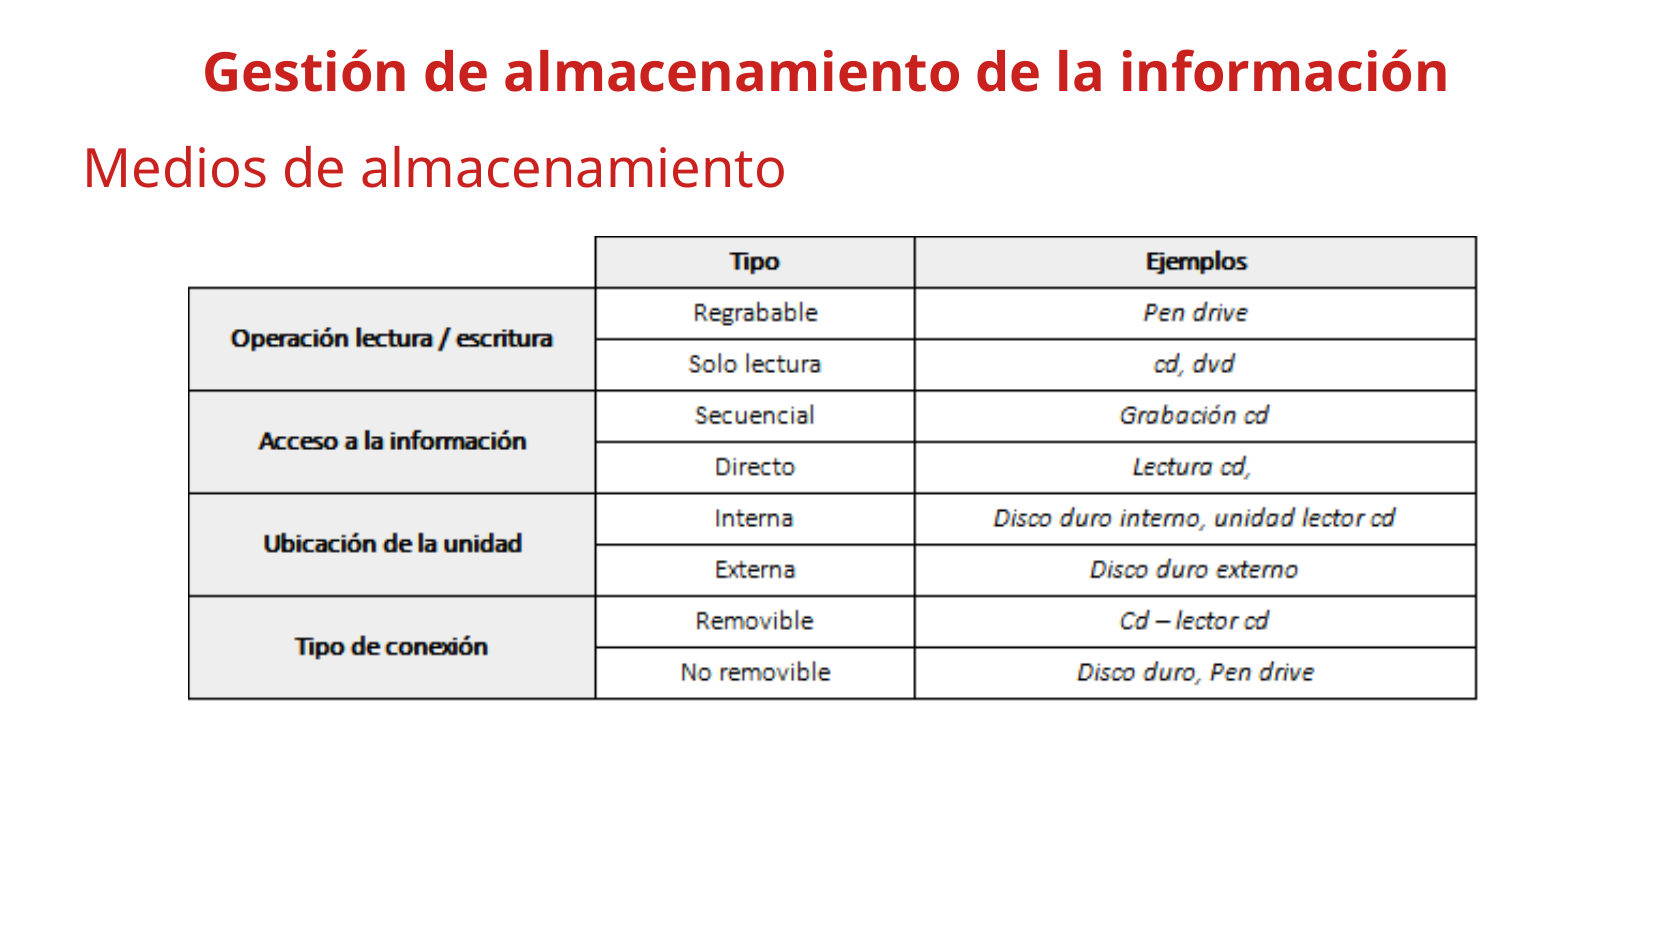

# Gestión de almacenamiento de la información
Medios de almacenamiento